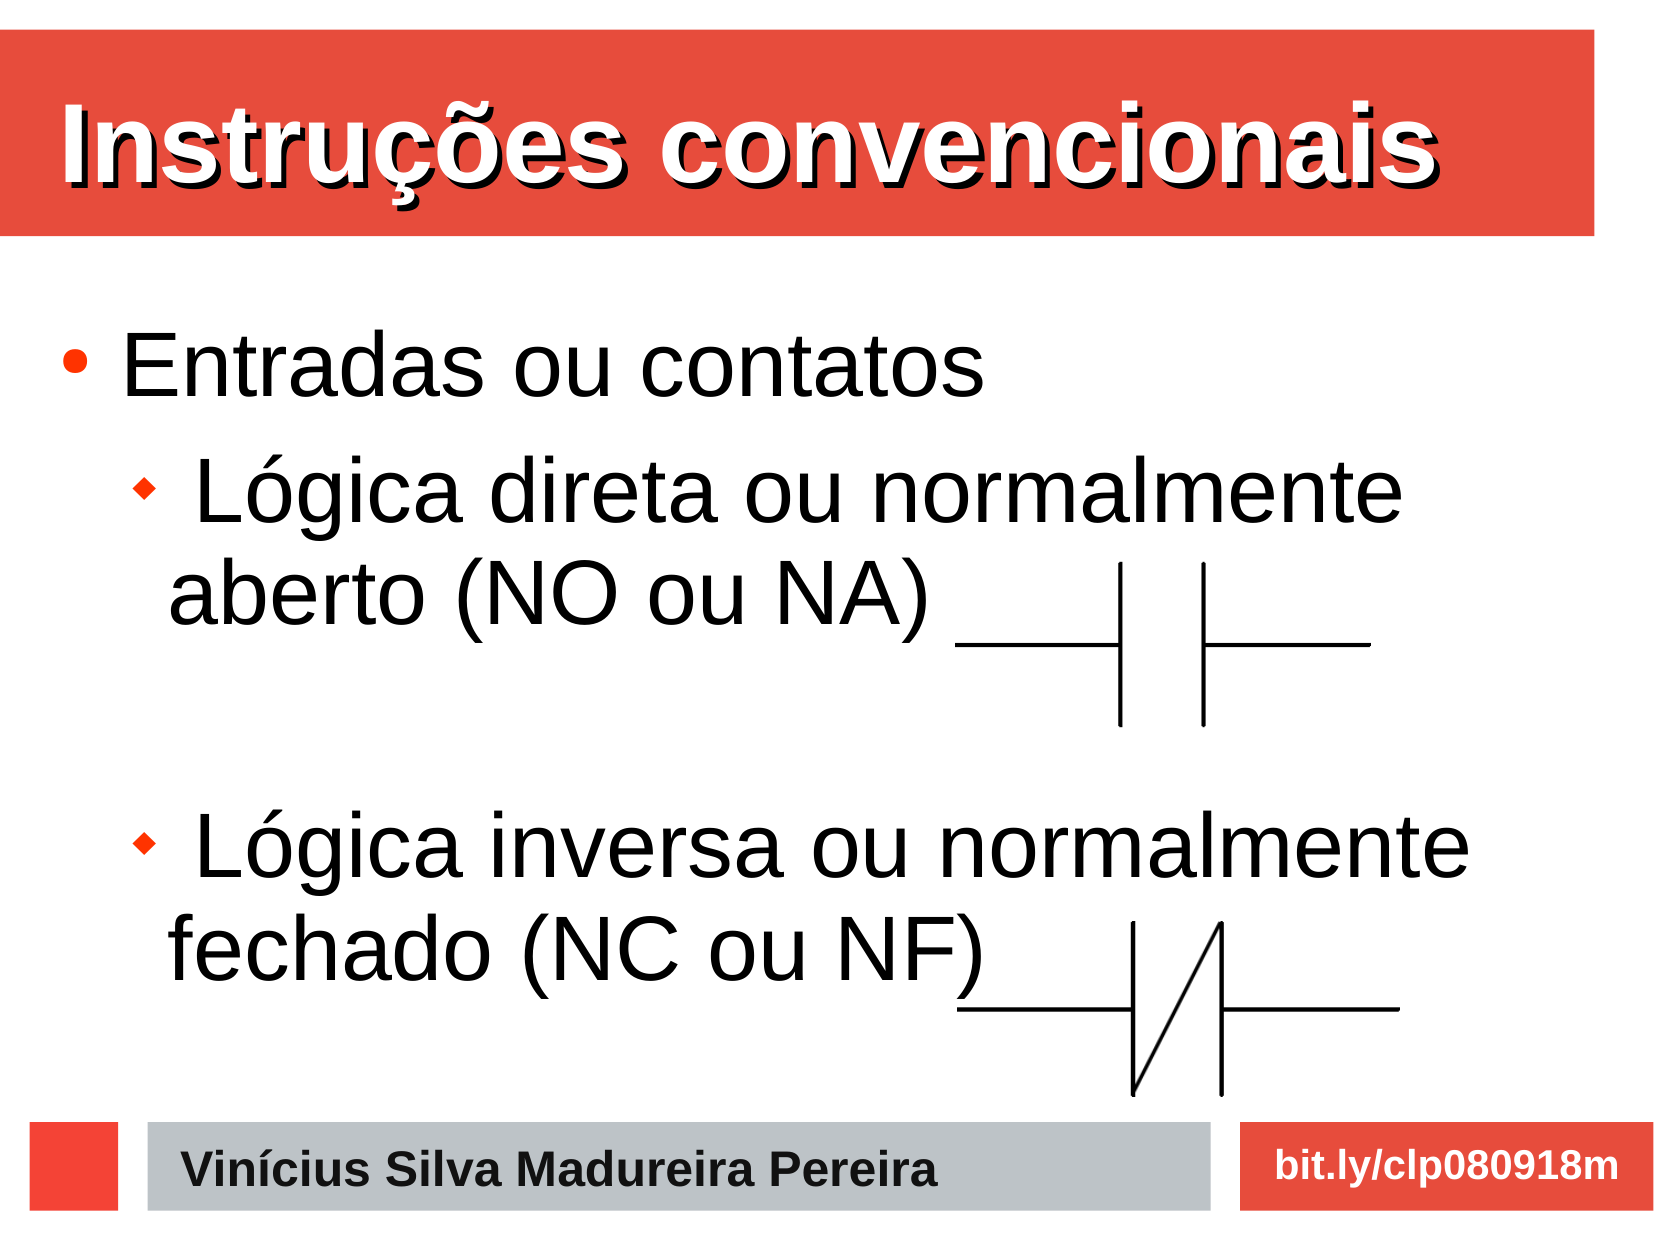

# Instruções convencionais
 Entradas ou contatos
 Lógica direta ou normalmente aberto (NO ou NA)
 Lógica inversa ou normalmente fechado (NC ou NF)
Vinícius Silva Madureira Pereira
bit.ly/clp080918m